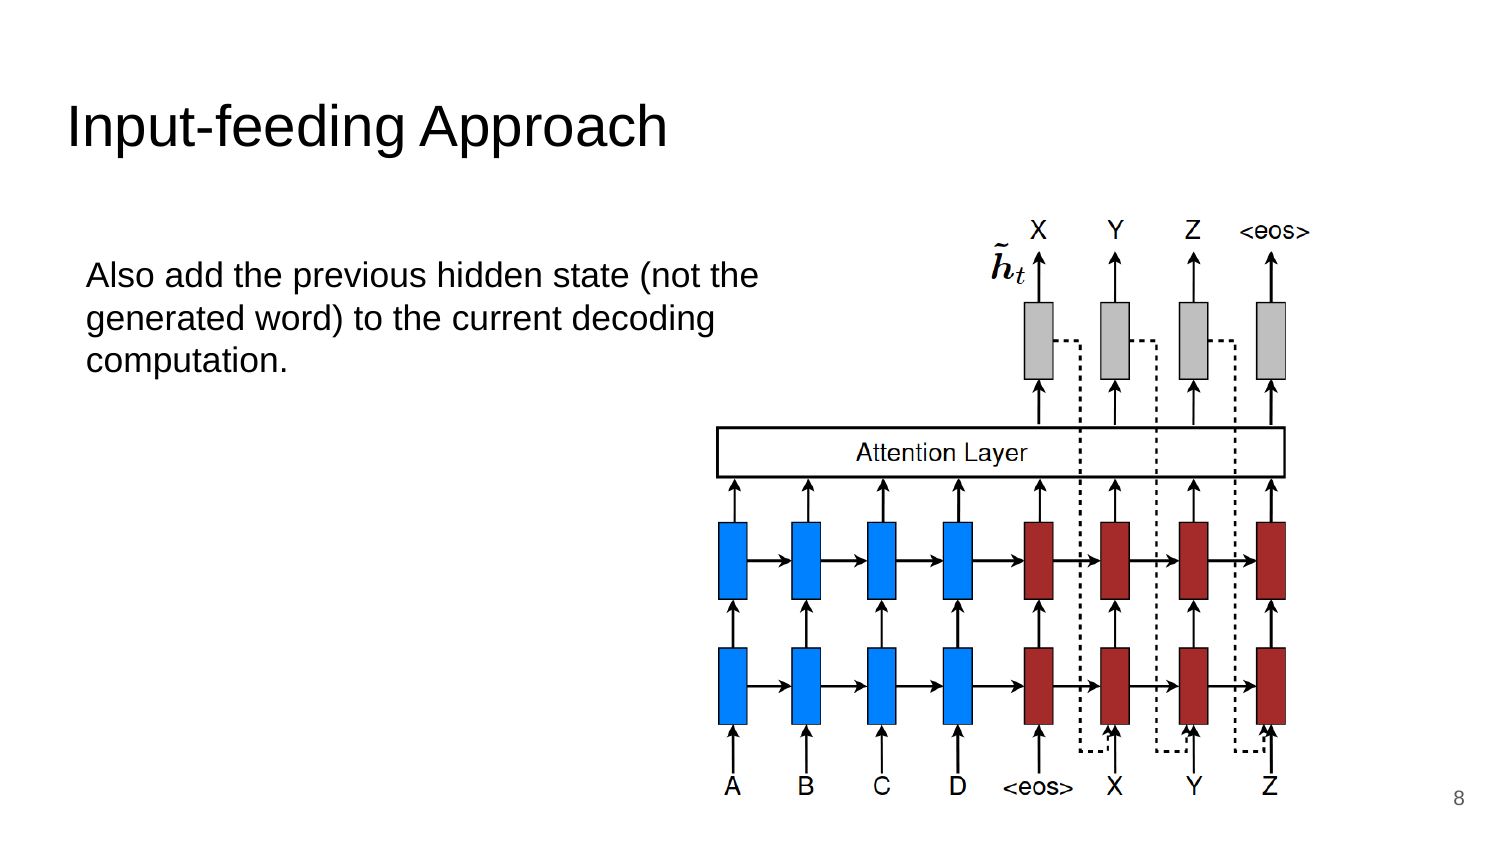

# Input-feeding Approach
Also add the previous hidden state (not the generated word) to the current decoding computation.